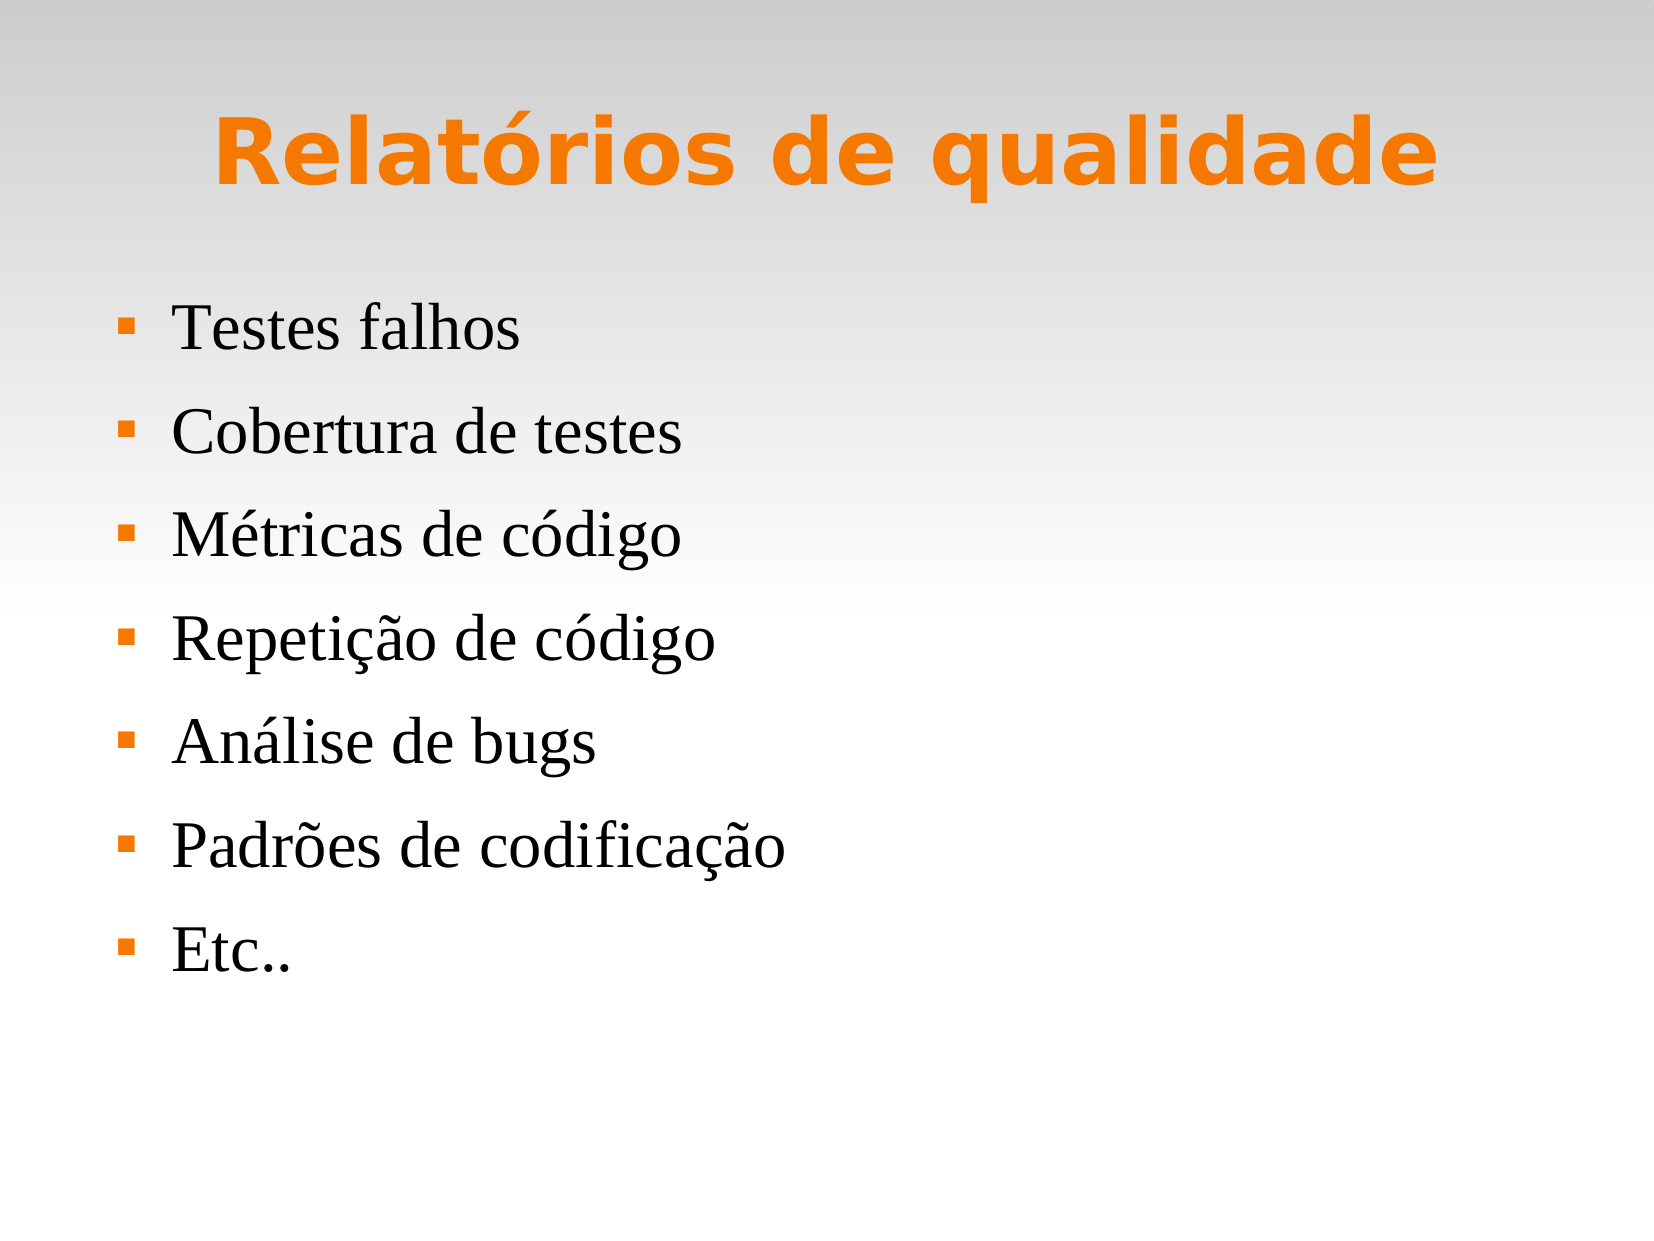

# Relatórios de qualidade
Testes falhos
Cobertura de testes
Métricas de código
Repetição de código
Análise de bugs
Padrões de codificação
Etc..